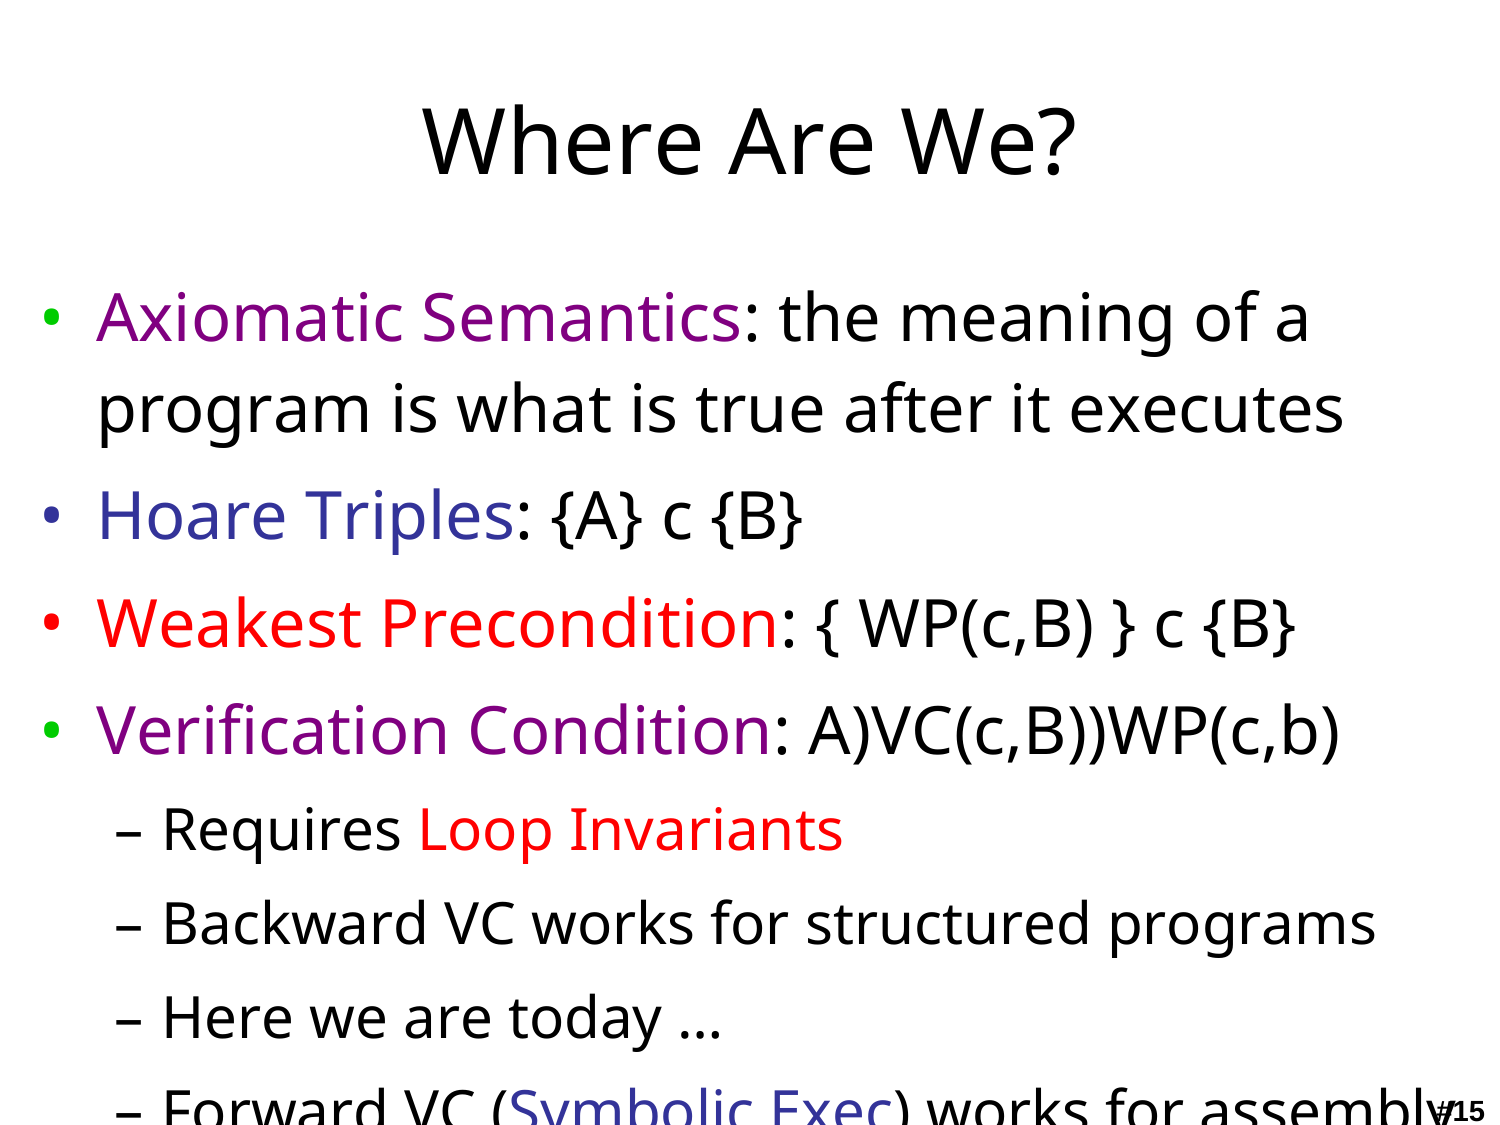

# Where Are We?
Axiomatic Semantics: the meaning of a program is what is true after it executes
Hoare Triples: {A} c {B}
Weakest Precondition: { WP(c,B) } c {B}
Verification Condition: A)VC(c,B))WP(c,b)
Requires Loop Invariants
Backward VC works for structured programs
Here we are today …
Forward VC (Symbolic Exec) works for assembly
15